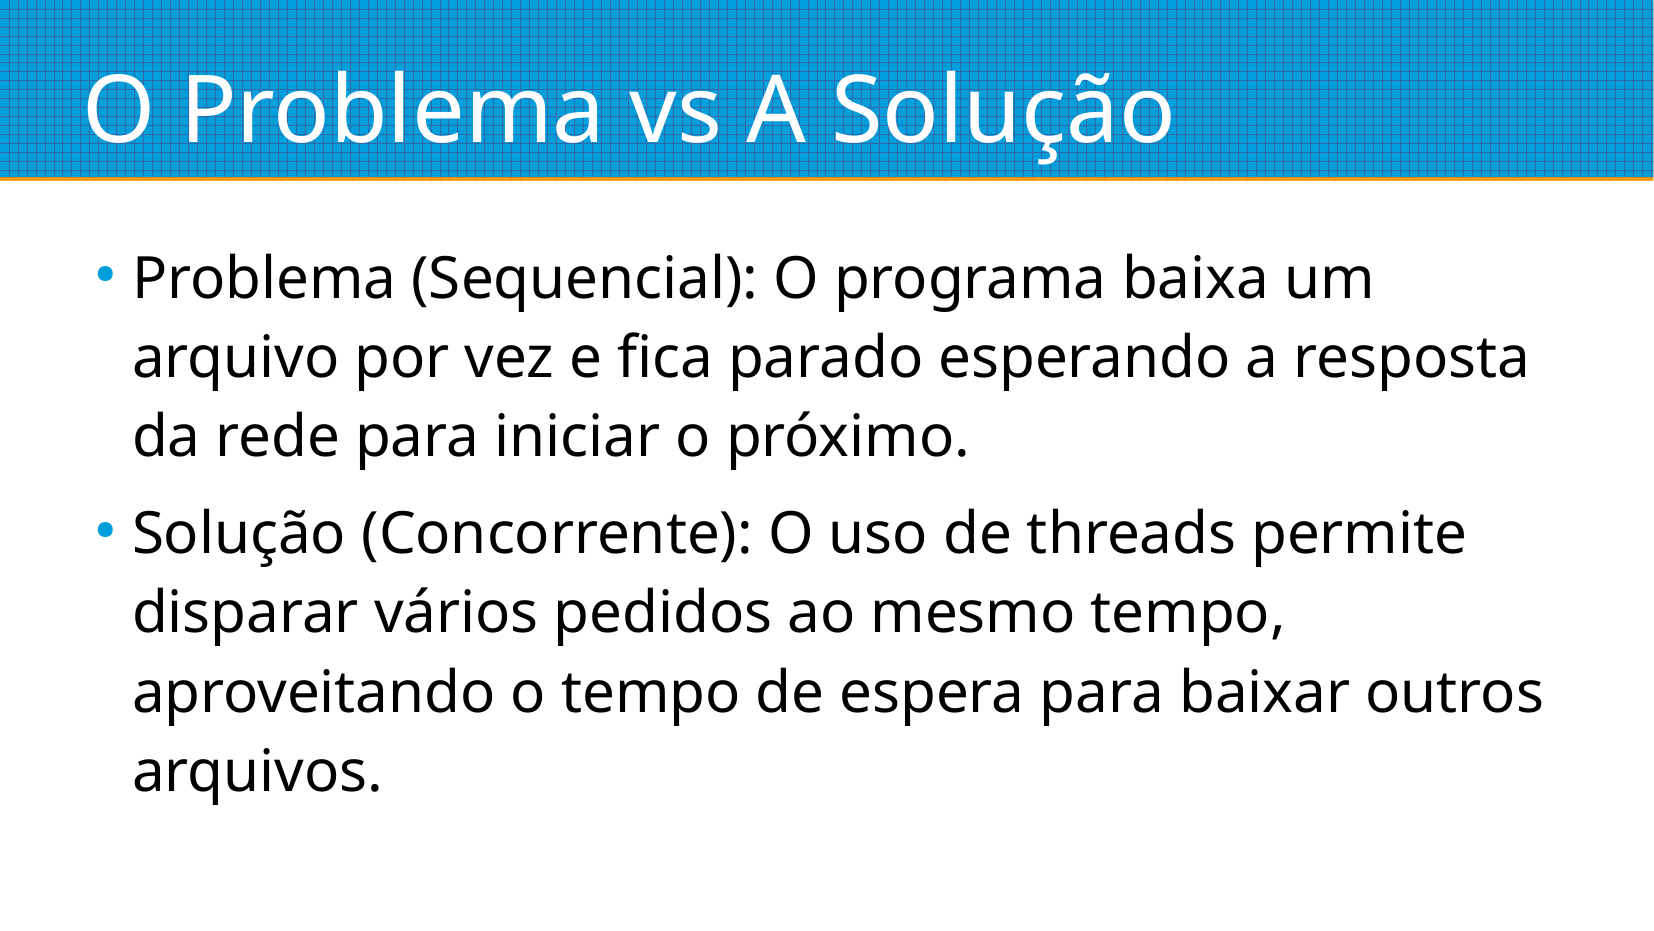

# O Problema vs A Solução
Problema (Sequencial): O programa baixa um arquivo por vez e fica parado esperando a resposta da rede para iniciar o próximo.
Solução (Concorrente): O uso de threads permite disparar vários pedidos ao mesmo tempo, aproveitando o tempo de espera para baixar outros arquivos.